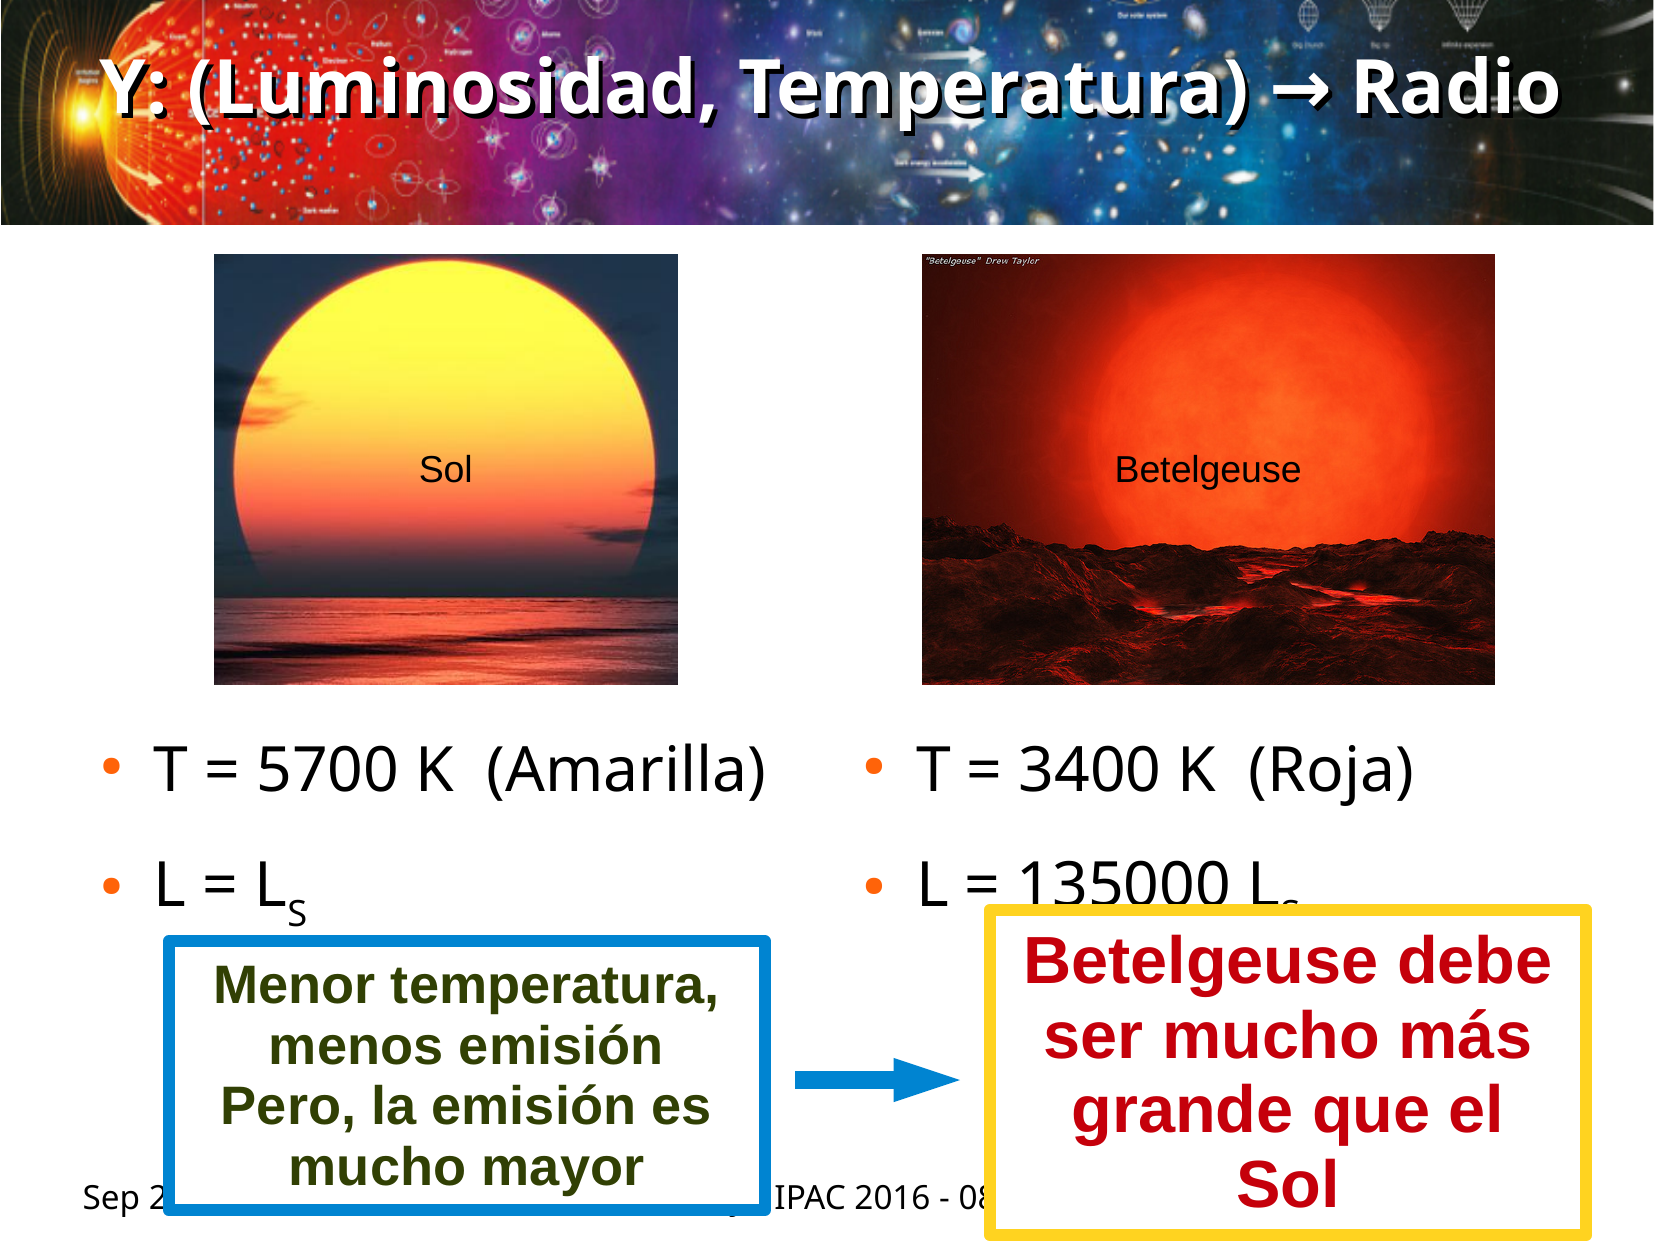

# Y: (Luminosidad, Temperatura) → Radio
T = 5700 K (Amarilla)
L = LS
T = 3400 K (Roja)
L = 135000 LS
Betelgeuse debe ser mucho más grande que el Sol
Menor temperatura, menos emisión
Pero, la emisión es mucho mayor
Sep 29, 2016
H. Asorey - IPAC 2016 - 08/16
16